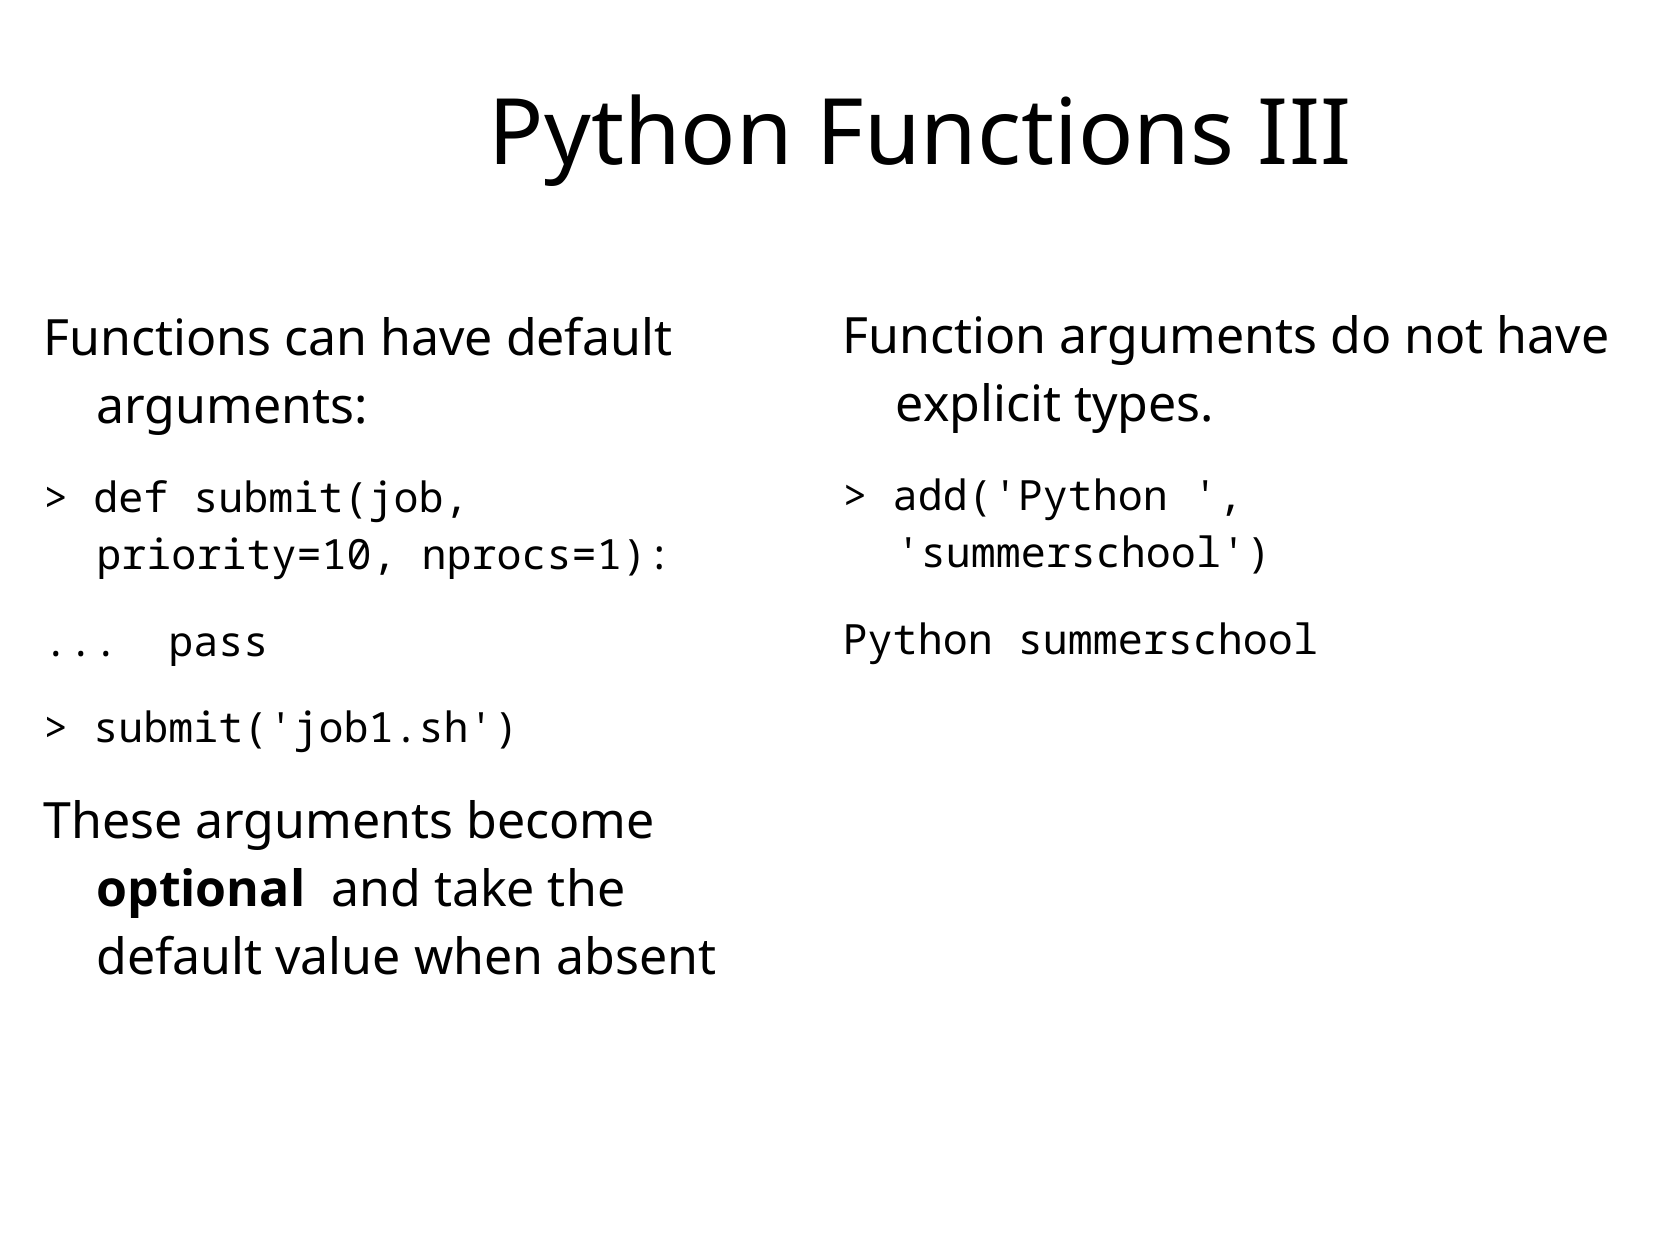

# Python Functions III
Function arguments do not have explicit types.
> add('Python ', 'summerschool')
Python summerschool
Functions can have default arguments:
> def submit(job, priority=10, nprocs=1):
... pass
> submit('job1.sh')
These arguments become optional and take the default value when absent